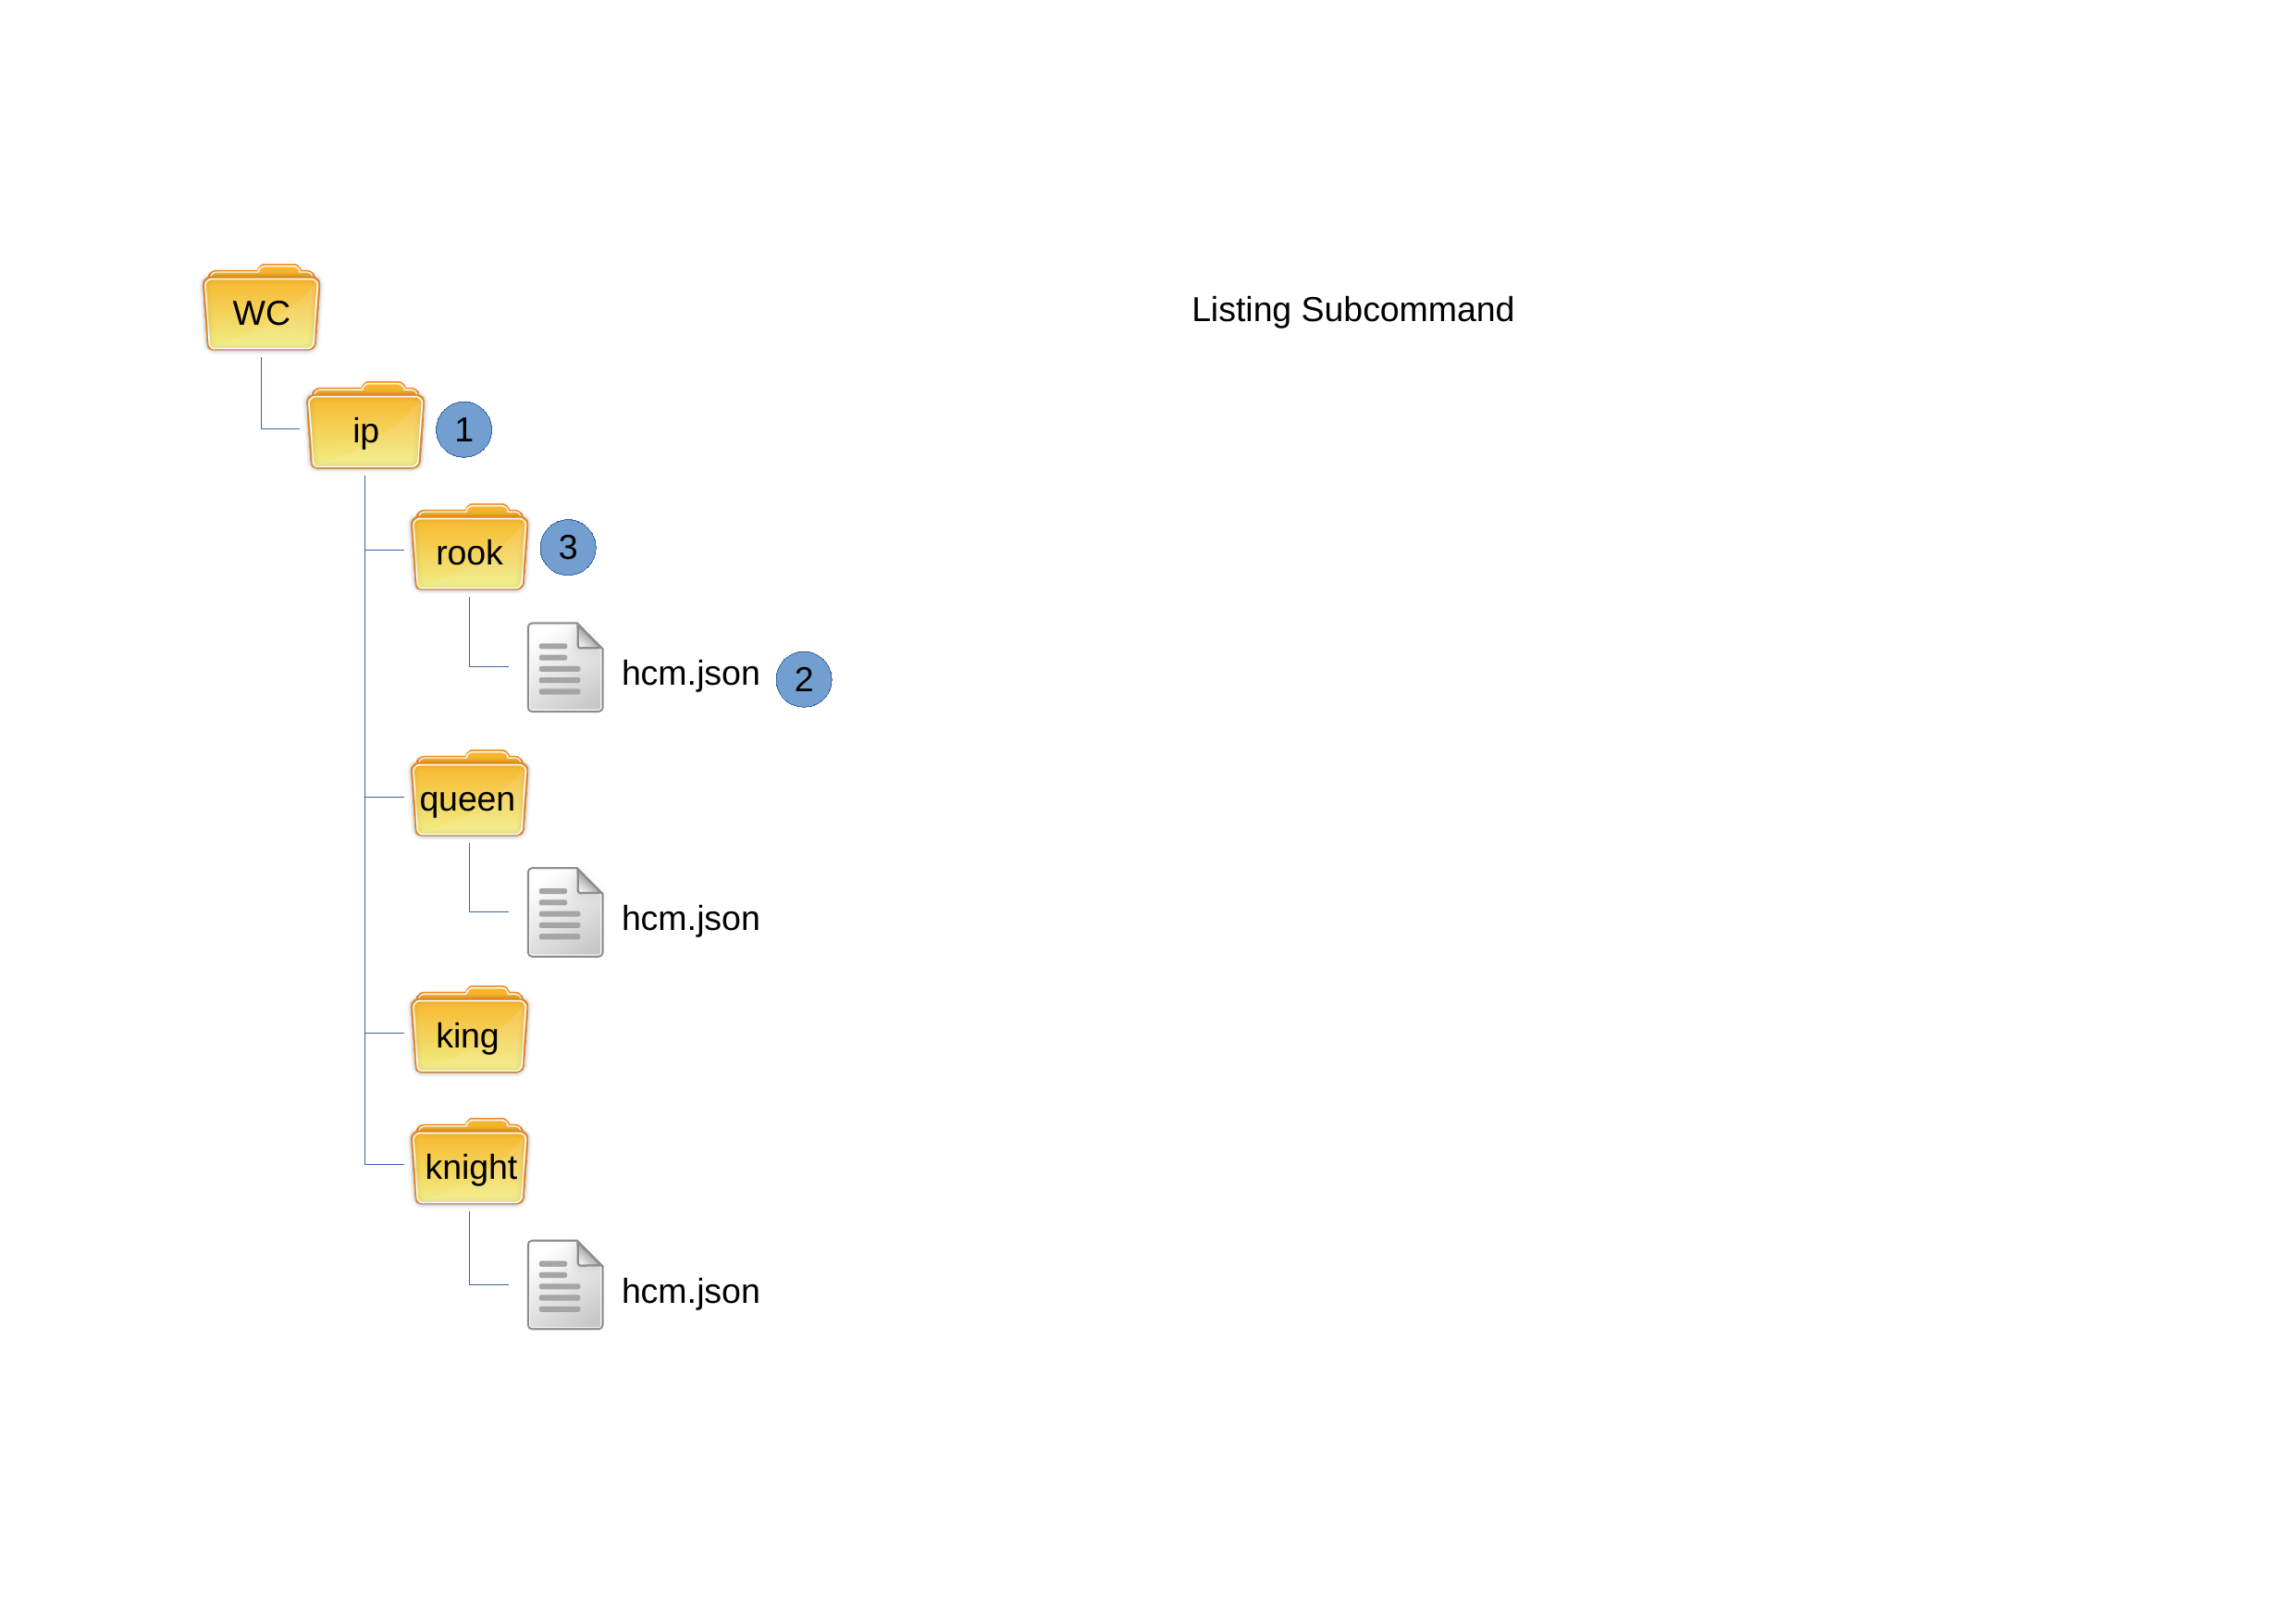

Listing Subcommand
WC
1
ip
3
rook
hcm.json
2
queen
hcm.json
king
knight
hcm.json